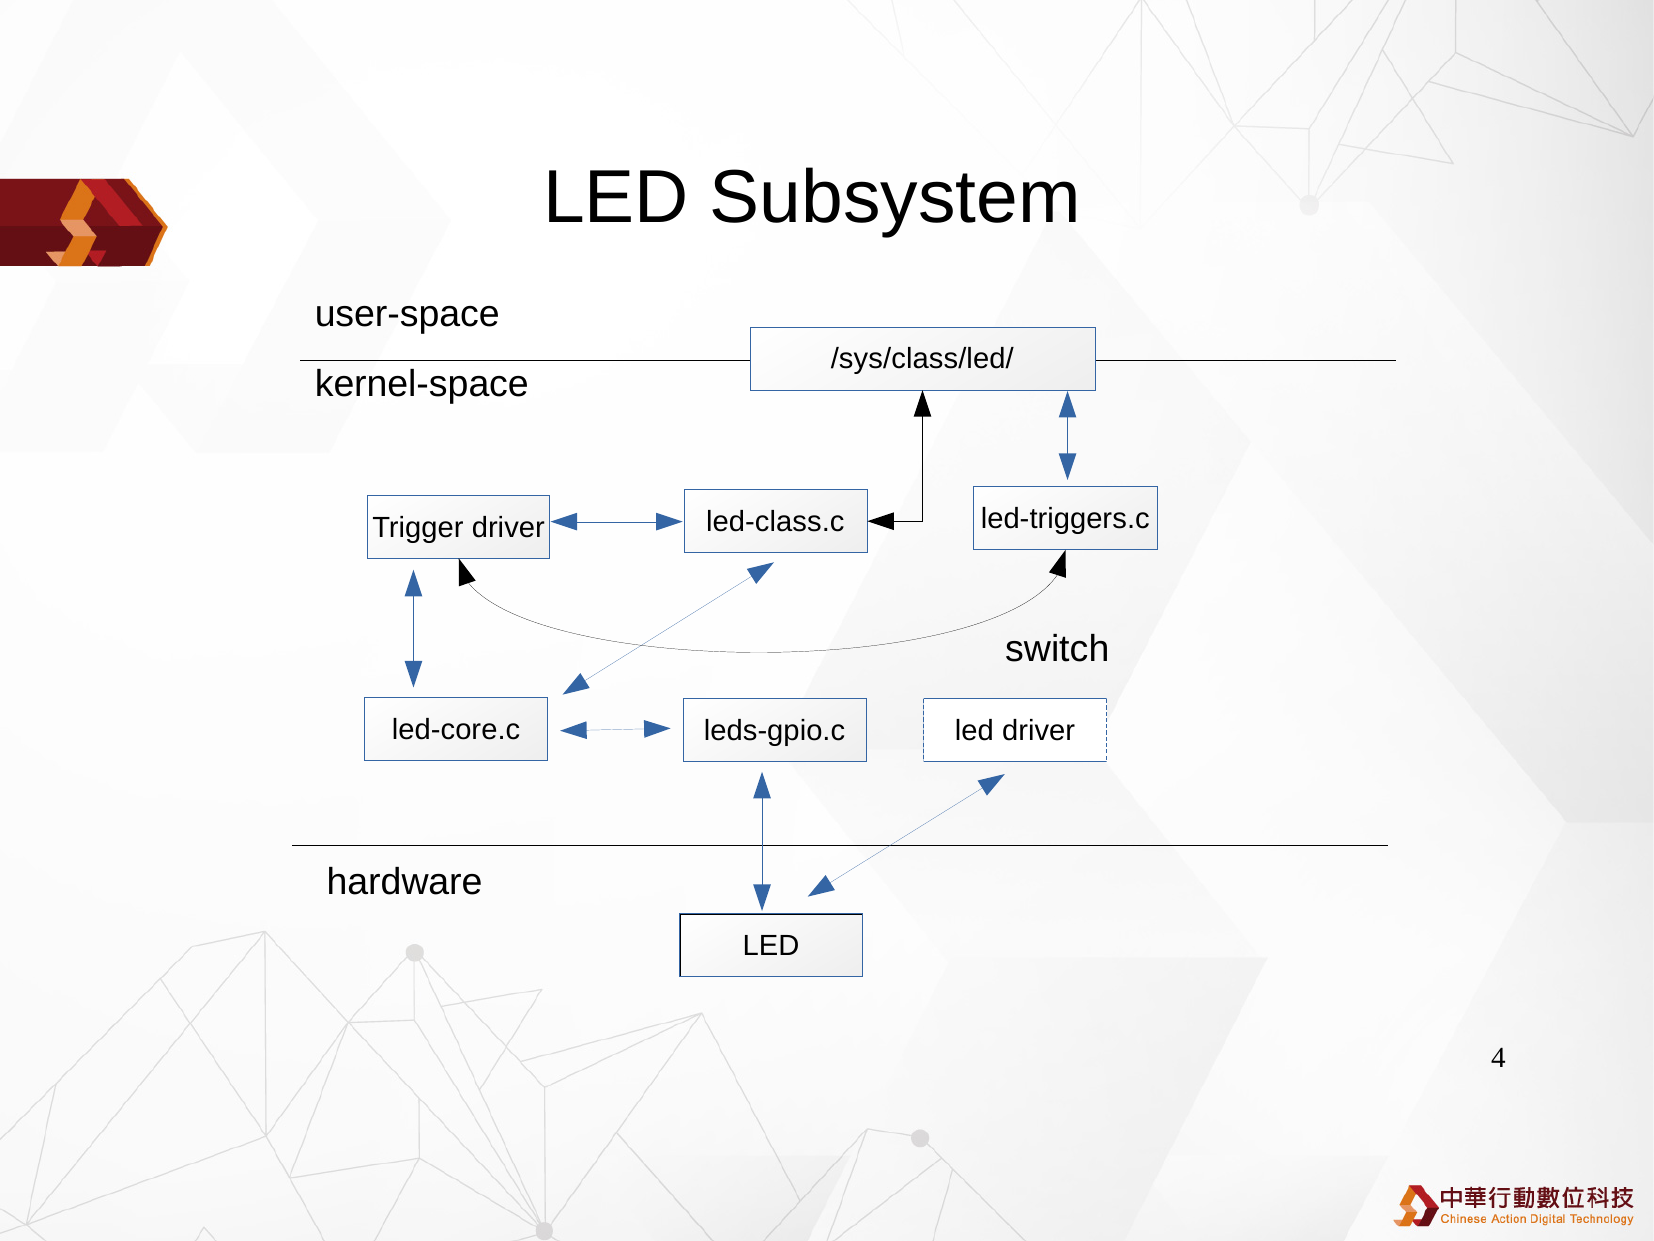

# LED Subsystem
user-space
/sys/class/led/
kernel-space
led-triggers.c
led-class.c
Trigger driver
switch
led-core.c
leds-gpio.c
led driver
hardware
LED
4